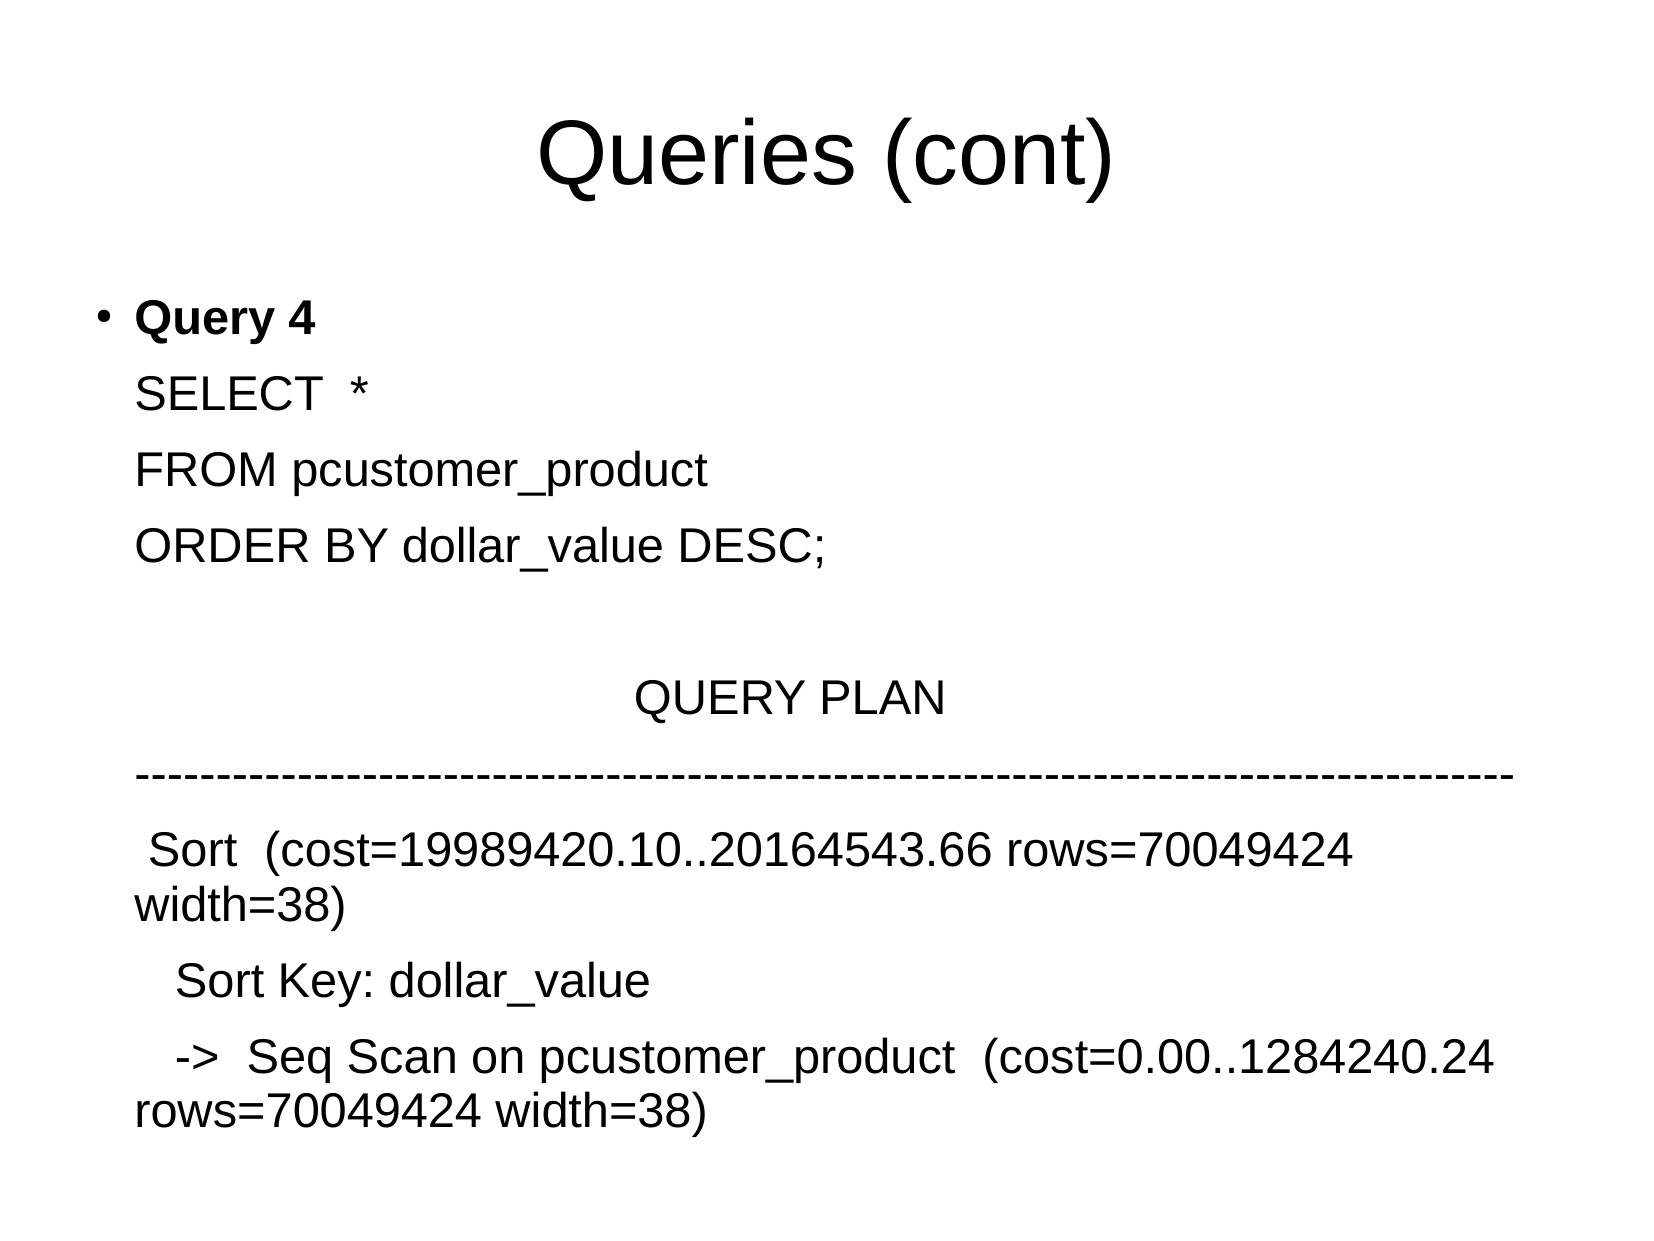

# Queries (cont)
Query 4
SELECT *
FROM pcustomer_product
ORDER BY dollar_value DESC;
 QUERY PLAN
-------------------------------------------------------------------------------------
 Sort (cost=19989420.10..20164543.66 rows=70049424 width=38)
 Sort Key: dollar_value
 -> Seq Scan on pcustomer_product (cost=0.00..1284240.24 rows=70049424 width=38)